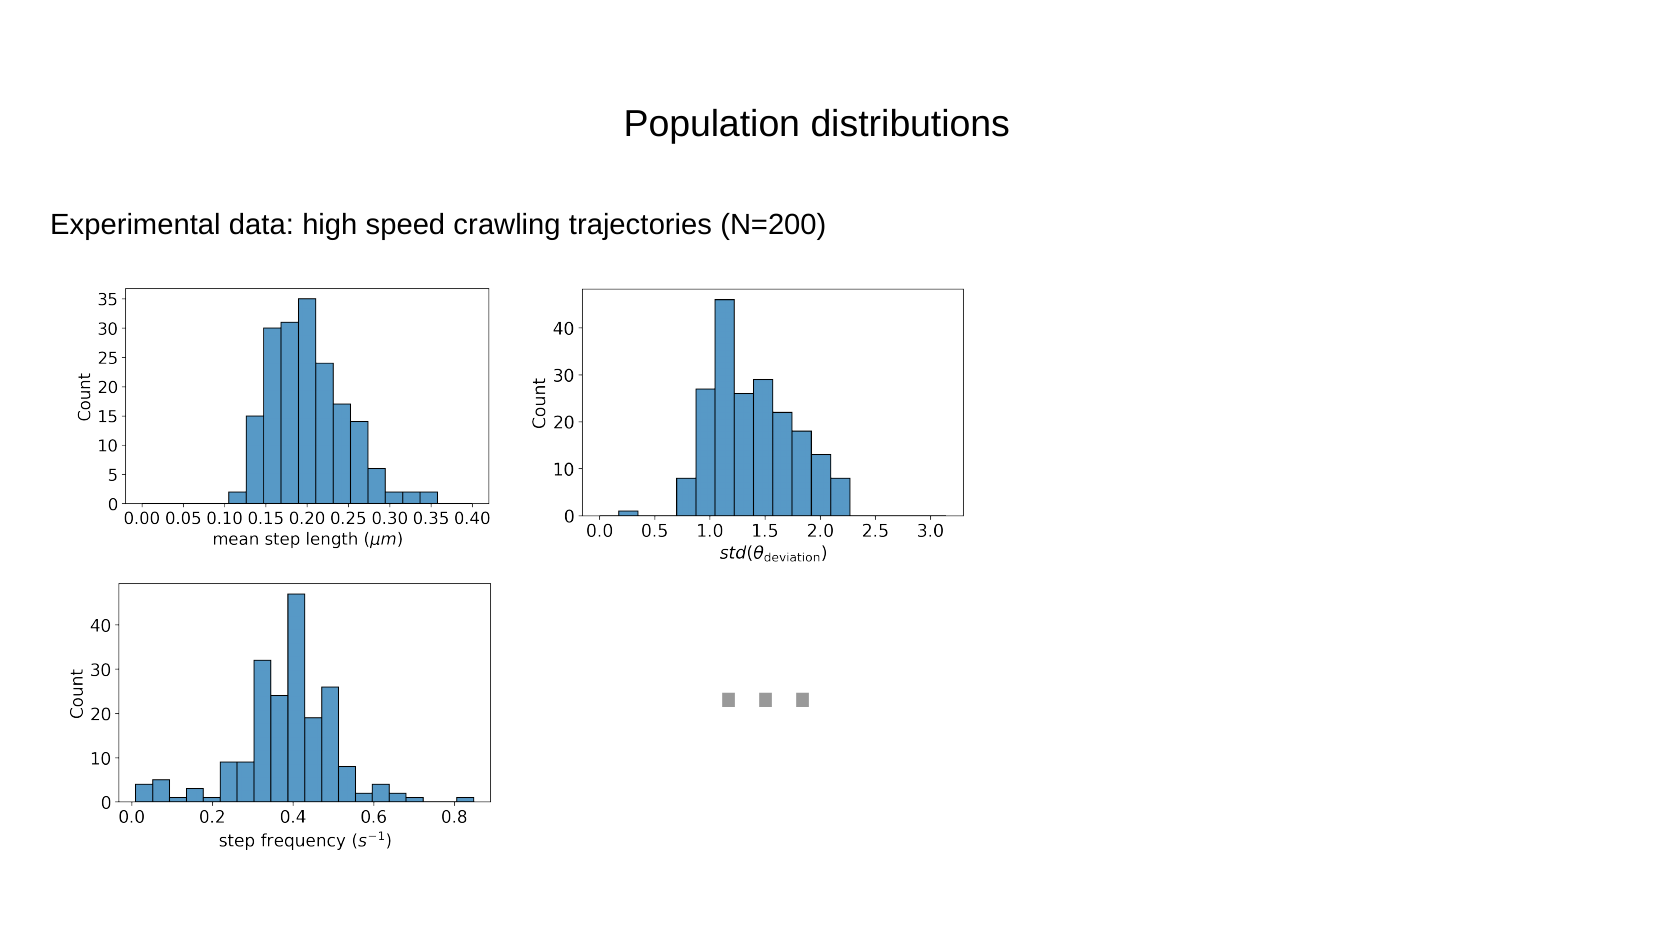

# Population distributions
Experimental data: high speed crawling trajectories (N=200)
...